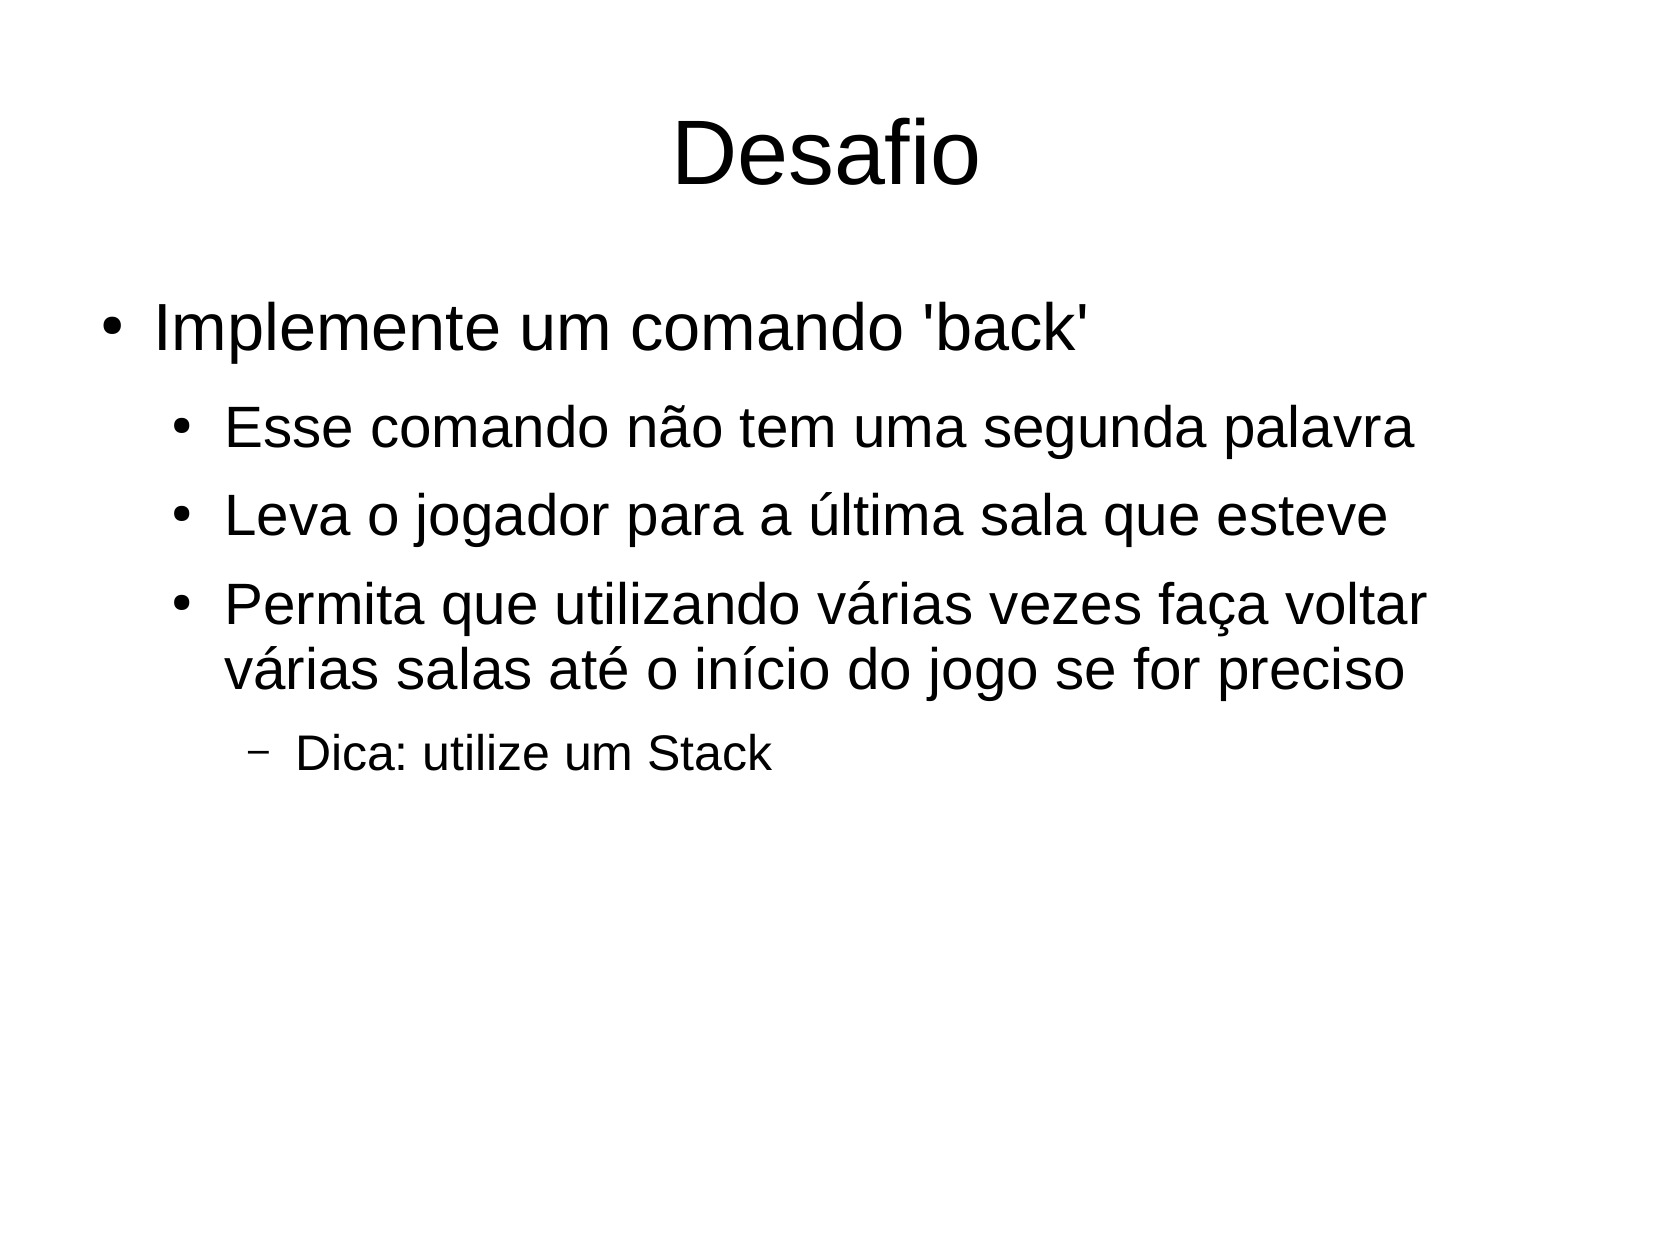

# Desafio
Implemente um comando 'back'
Esse comando não tem uma segunda palavra
Leva o jogador para a última sala que esteve
Permita que utilizando várias vezes faça voltar várias salas até o início do jogo se for preciso
Dica: utilize um Stack